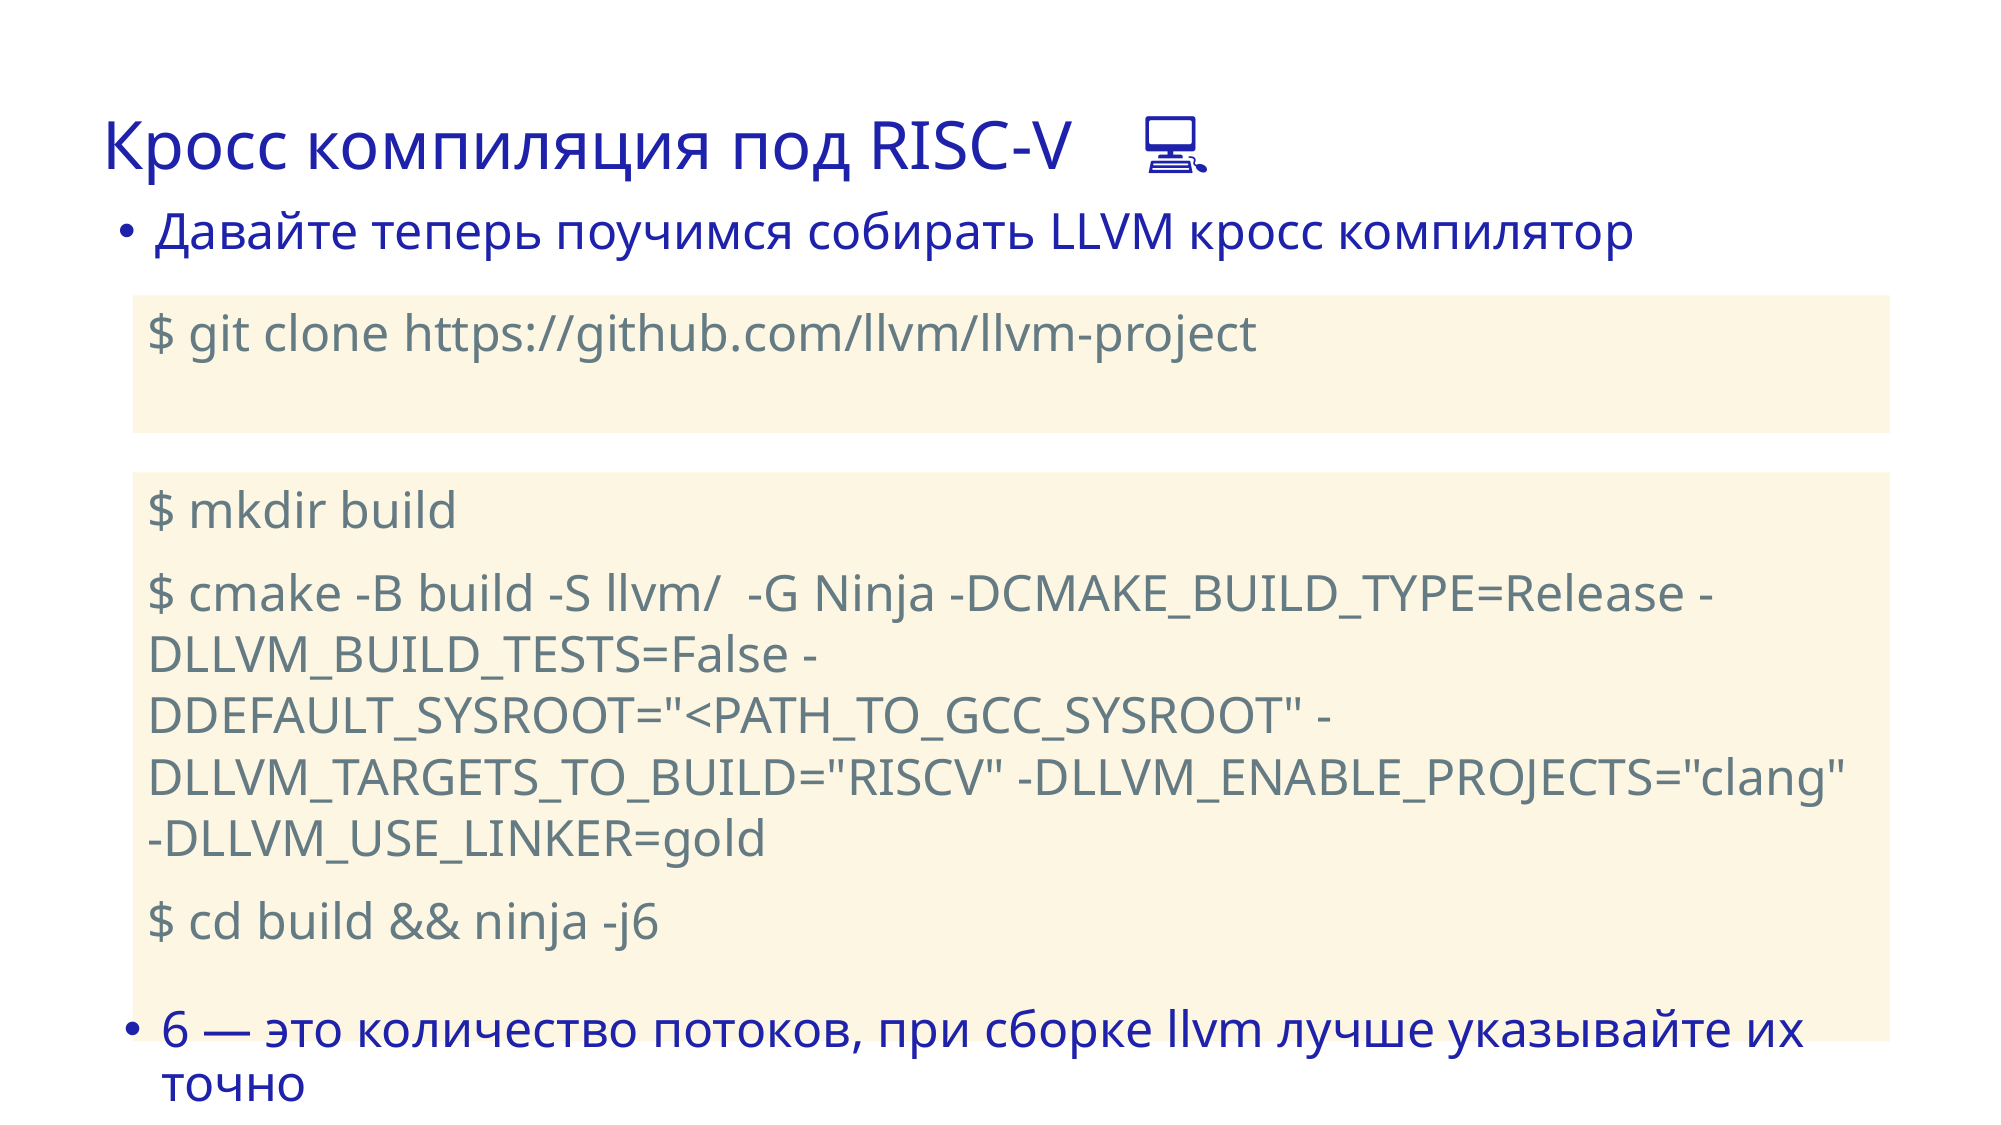

# Кросс компиляция под RISC-V 💻​
Давайте теперь поучимся собирать LLVM кросс компилятор
$ git clone https://github.com/llvm/llvm-project
$ mkdir build
$ cmake -B build -S llvm/ -G Ninja -DCMAKE_BUILD_TYPE=Release -DLLVM_BUILD_TESTS=False -DDEFAULT_SYSROOT="<PATH_TO_GCC_SYSROOT" -DLLVM_TARGETS_TO_BUILD="RISCV" -DLLVM_ENABLE_PROJECTS="clang" -DLLVM_USE_LINKER=gold
$ cd build && ninja -j6
6 — это количество потоков, при сборке llvm лучше указывайте их точно